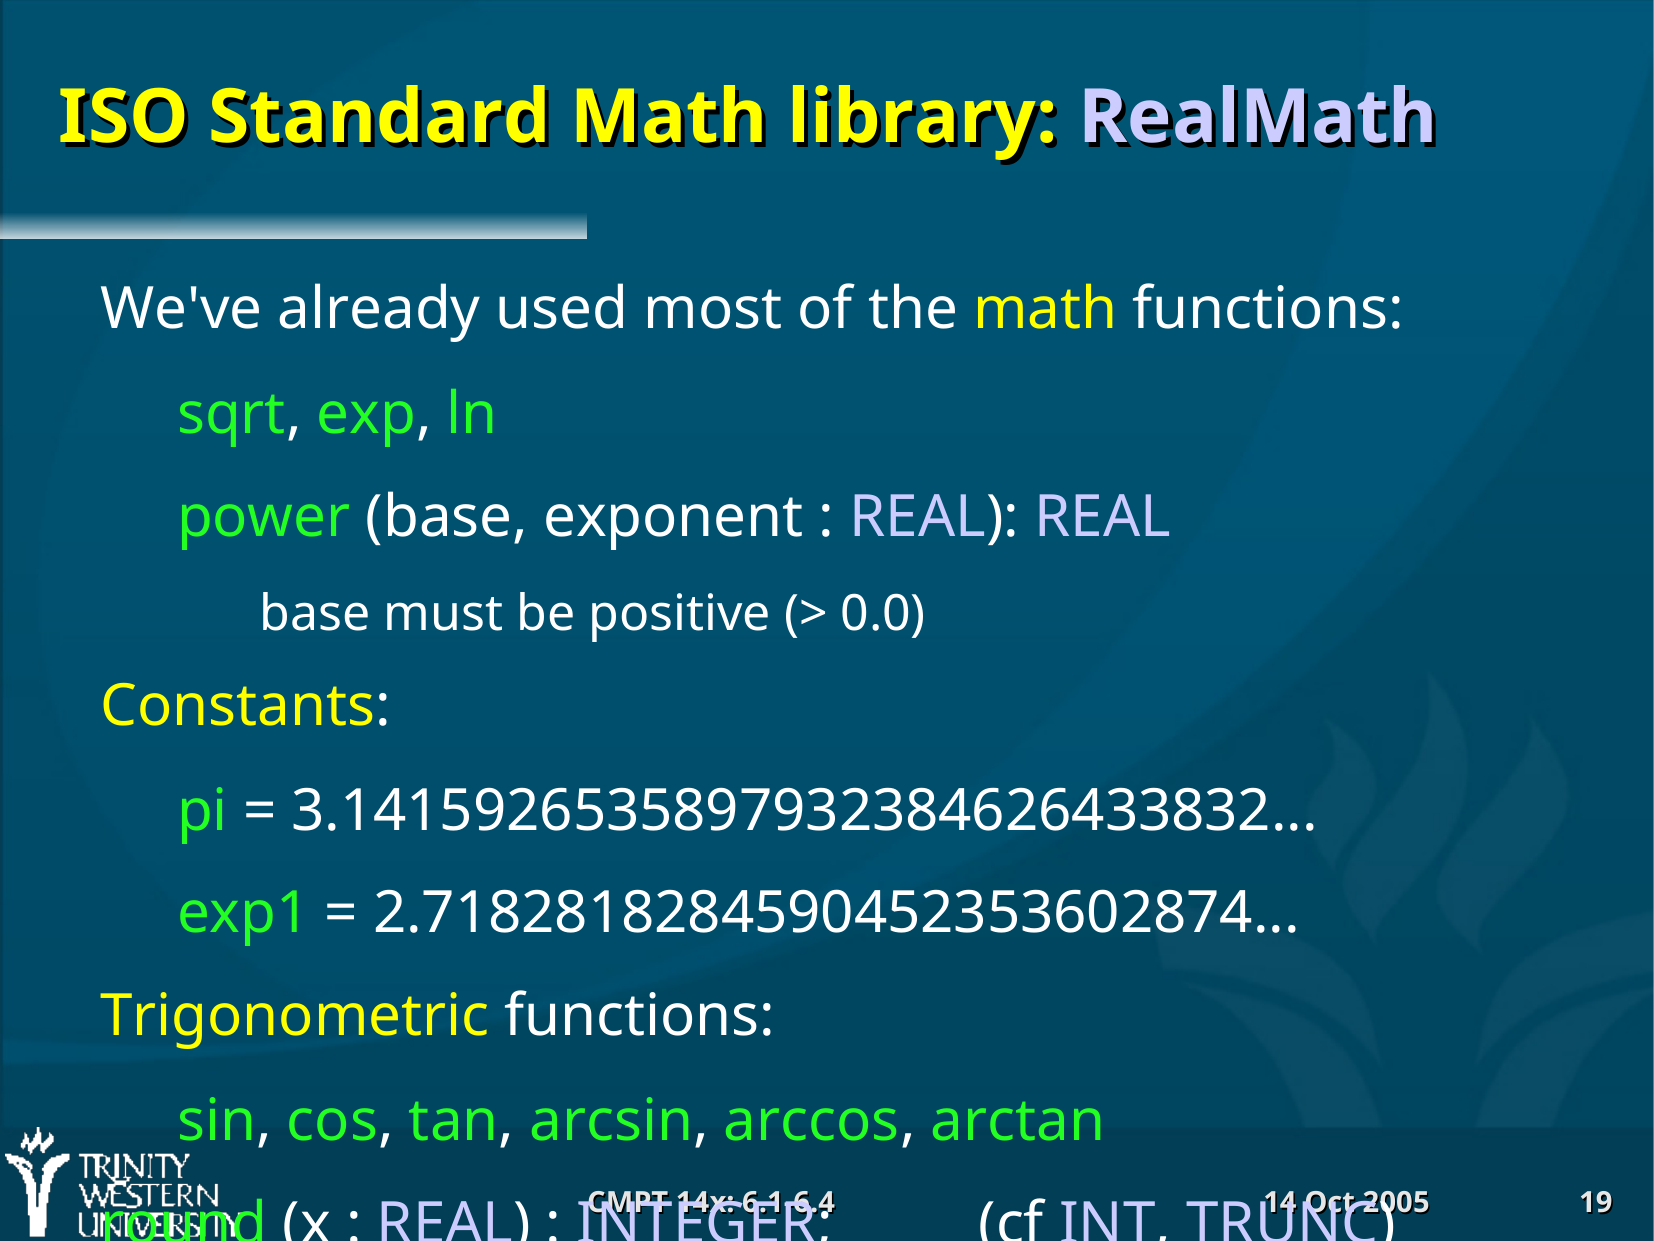

# ISO Standard Math library: RealMath
We've already used most of the math functions:
sqrt, exp, ln
power (base, exponent : REAL): REAL
base must be positive (> 0.0)
Constants:
pi = 3.1415926535897932384626433832...
exp1 = 2.7182818284590452353602874...
Trigonometric functions:
sin, cos, tan, arcsin, arccos, arctan
round (x : REAL) : INTEGER;		(cf INT, TRUNC)
CMPT 14x: 6.1-6.4
14 Oct 2005
19